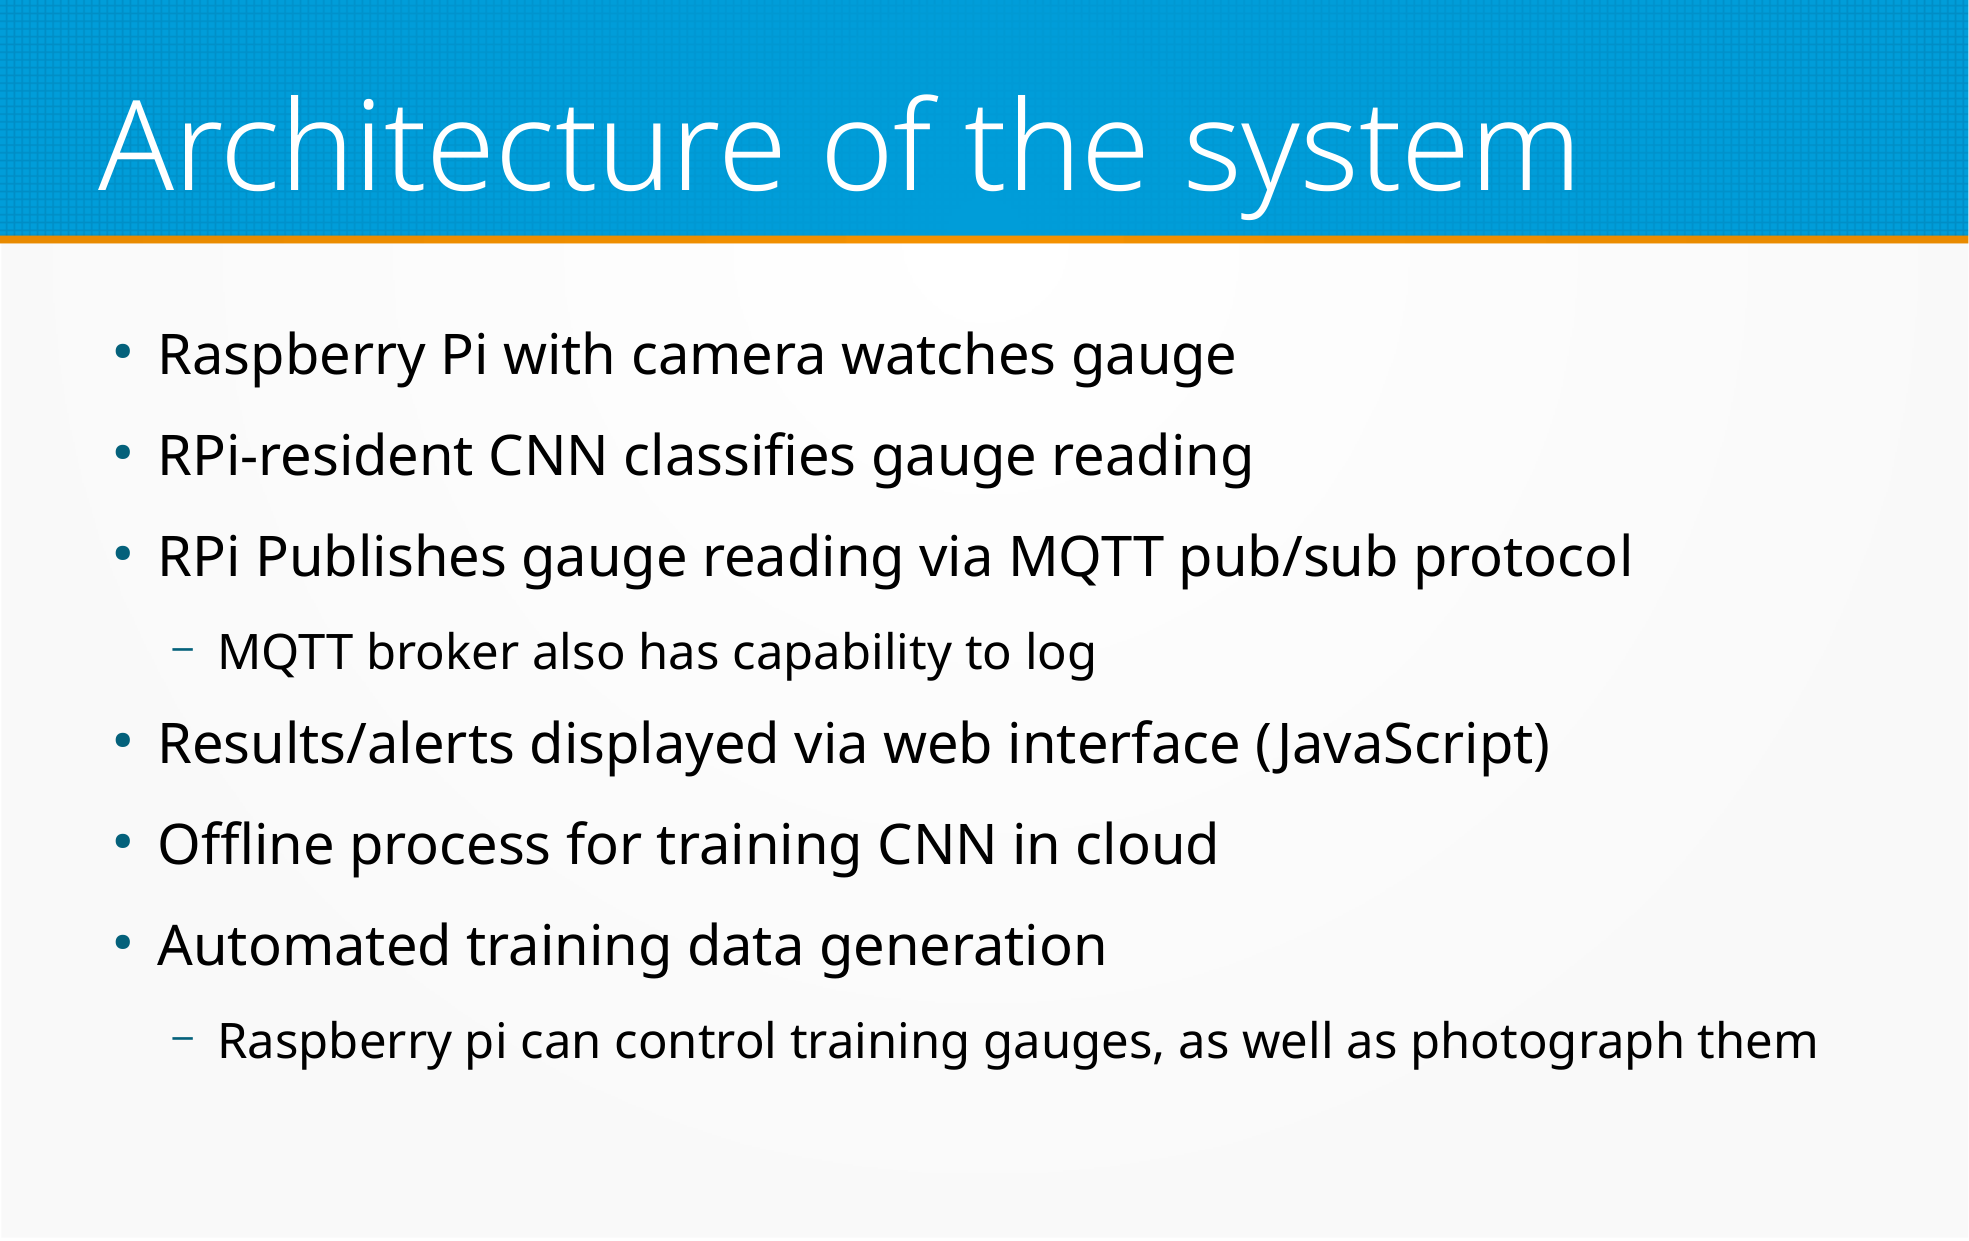

# Architecture of the system
Raspberry Pi with camera watches gauge
RPi-resident CNN classifies gauge reading
RPi Publishes gauge reading via MQTT pub/sub protocol
MQTT broker also has capability to log
Results/alerts displayed via web interface (JavaScript)
Offline process for training CNN in cloud
Automated training data generation
Raspberry pi can control training gauges, as well as photograph them